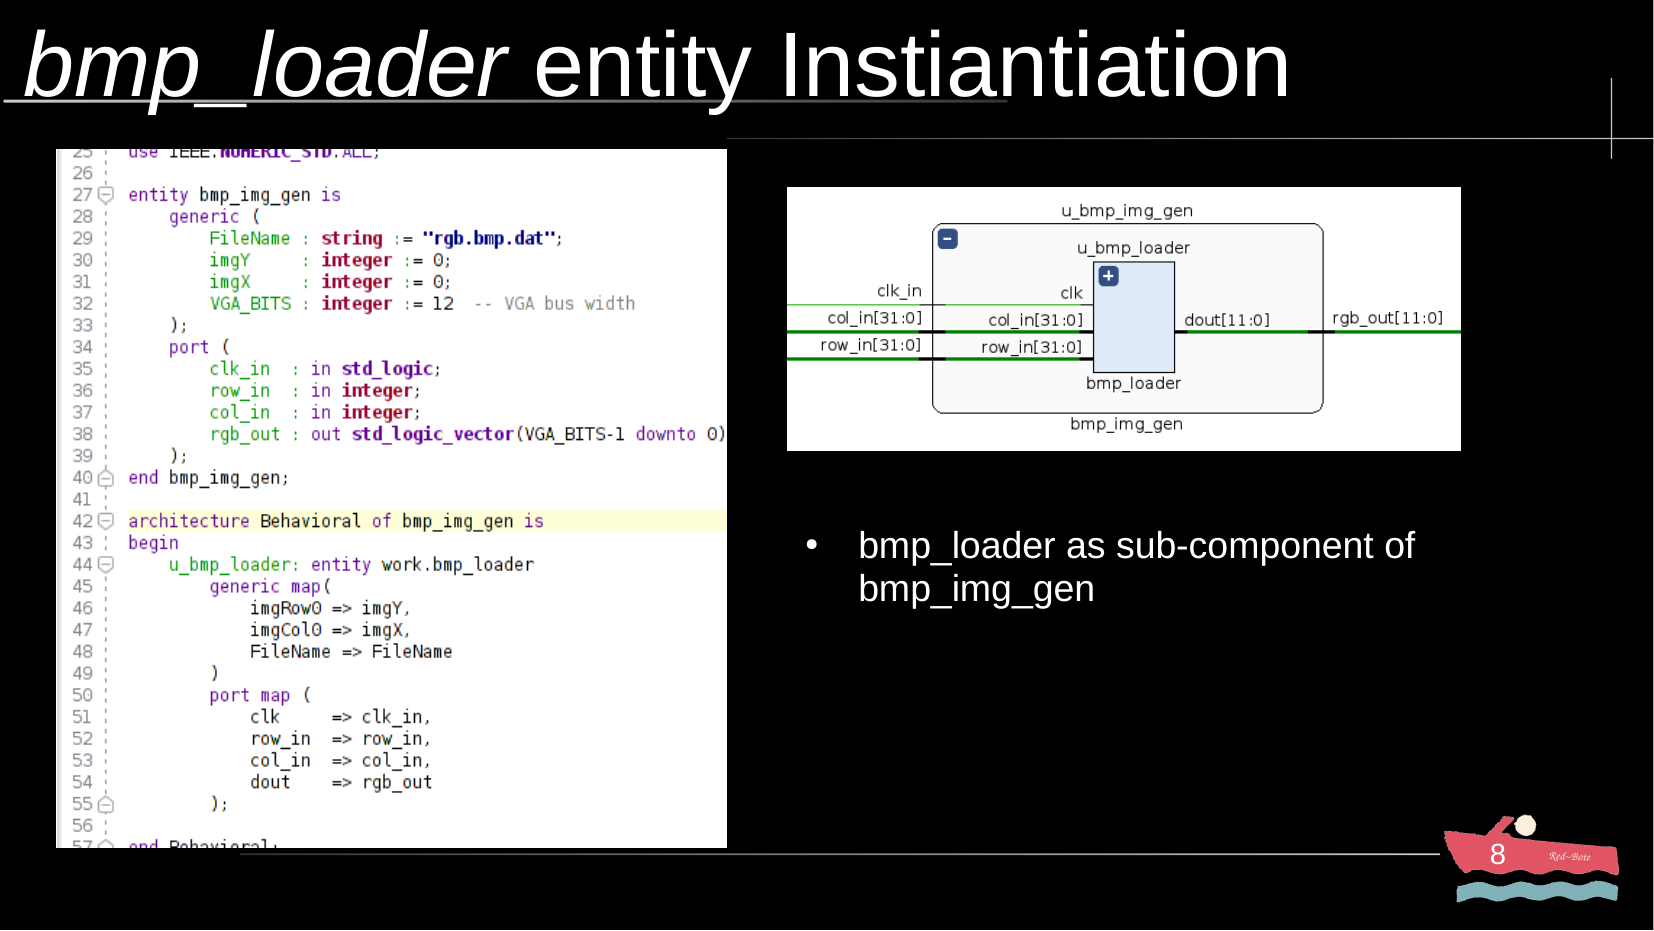

# bmp_loader entity Instiantiation
bmp_loader as sub-component of bmp_img_gen
8